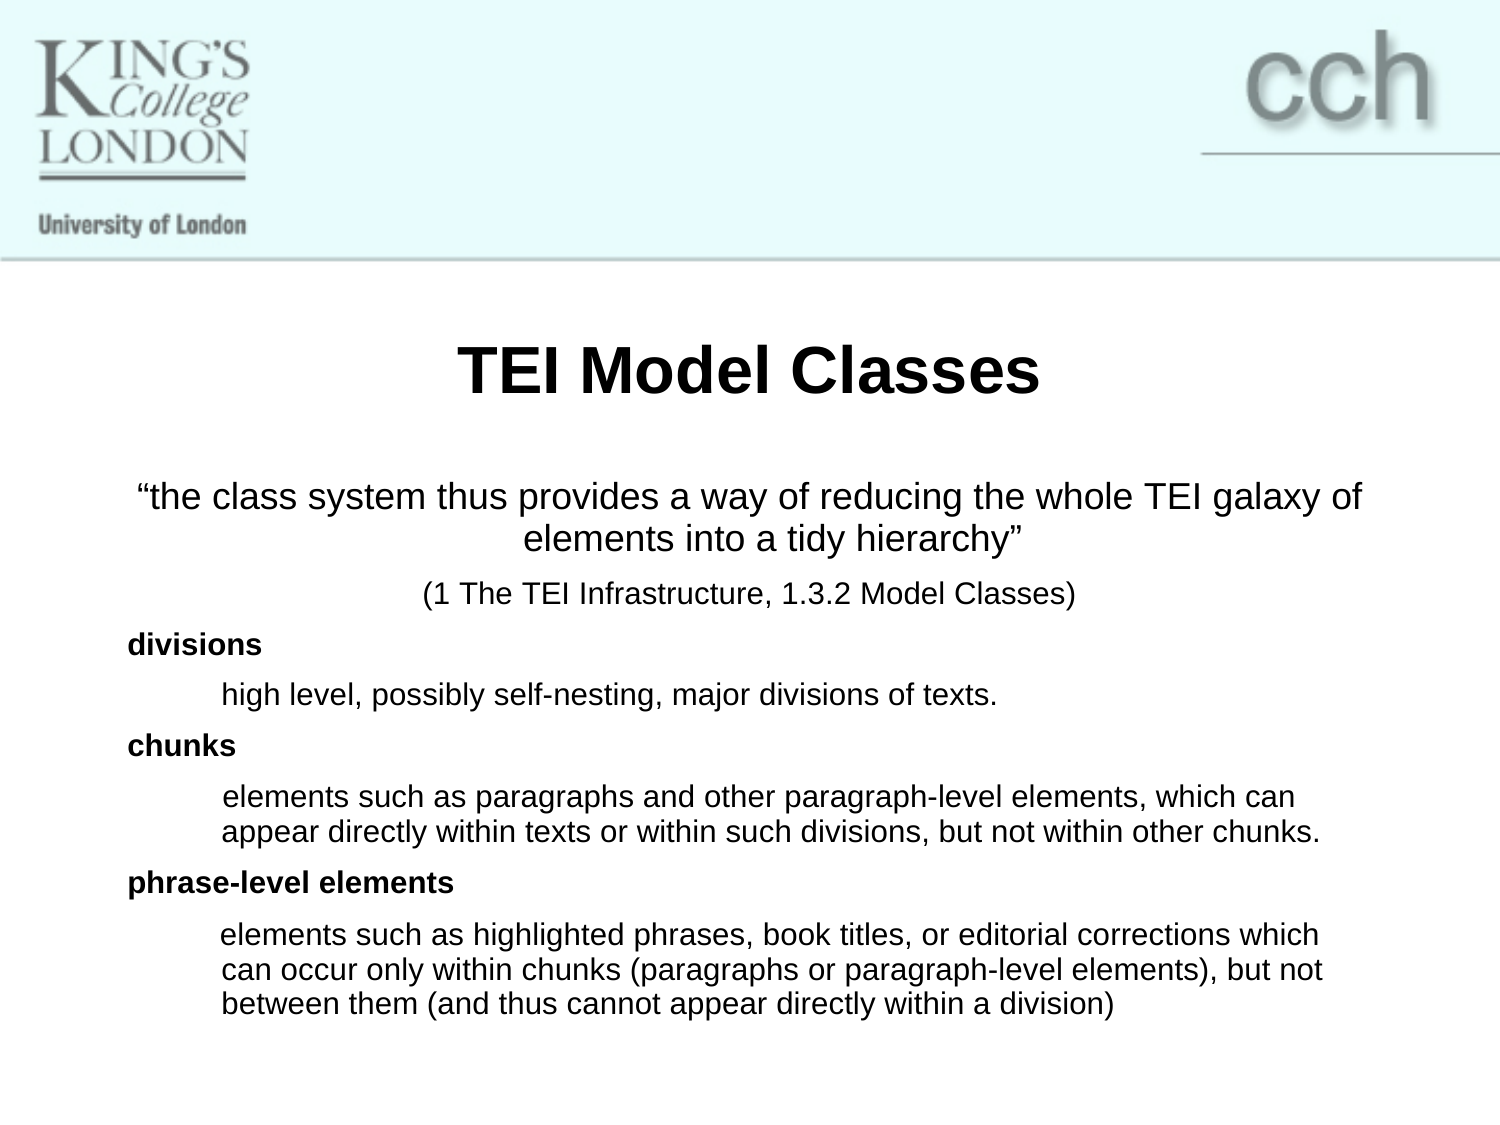

# TEI Model Classes
“the class system thus provides a way of reducing the whole TEI galaxy of elements into a tidy hierarchy”
(1 The TEI Infrastructure, 1.3.2 Model Classes)
divisions
high level, possibly self-nesting, major divisions of texts.
chunks
 elements such as paragraphs and other paragraph-level elements, which can appear directly within texts or within such divisions, but not within other chunks.
phrase-level elements
 elements such as highlighted phrases, book titles, or editorial corrections which can occur only within chunks (paragraphs or paragraph-level elements), but not between them (and thus cannot appear directly within a division)